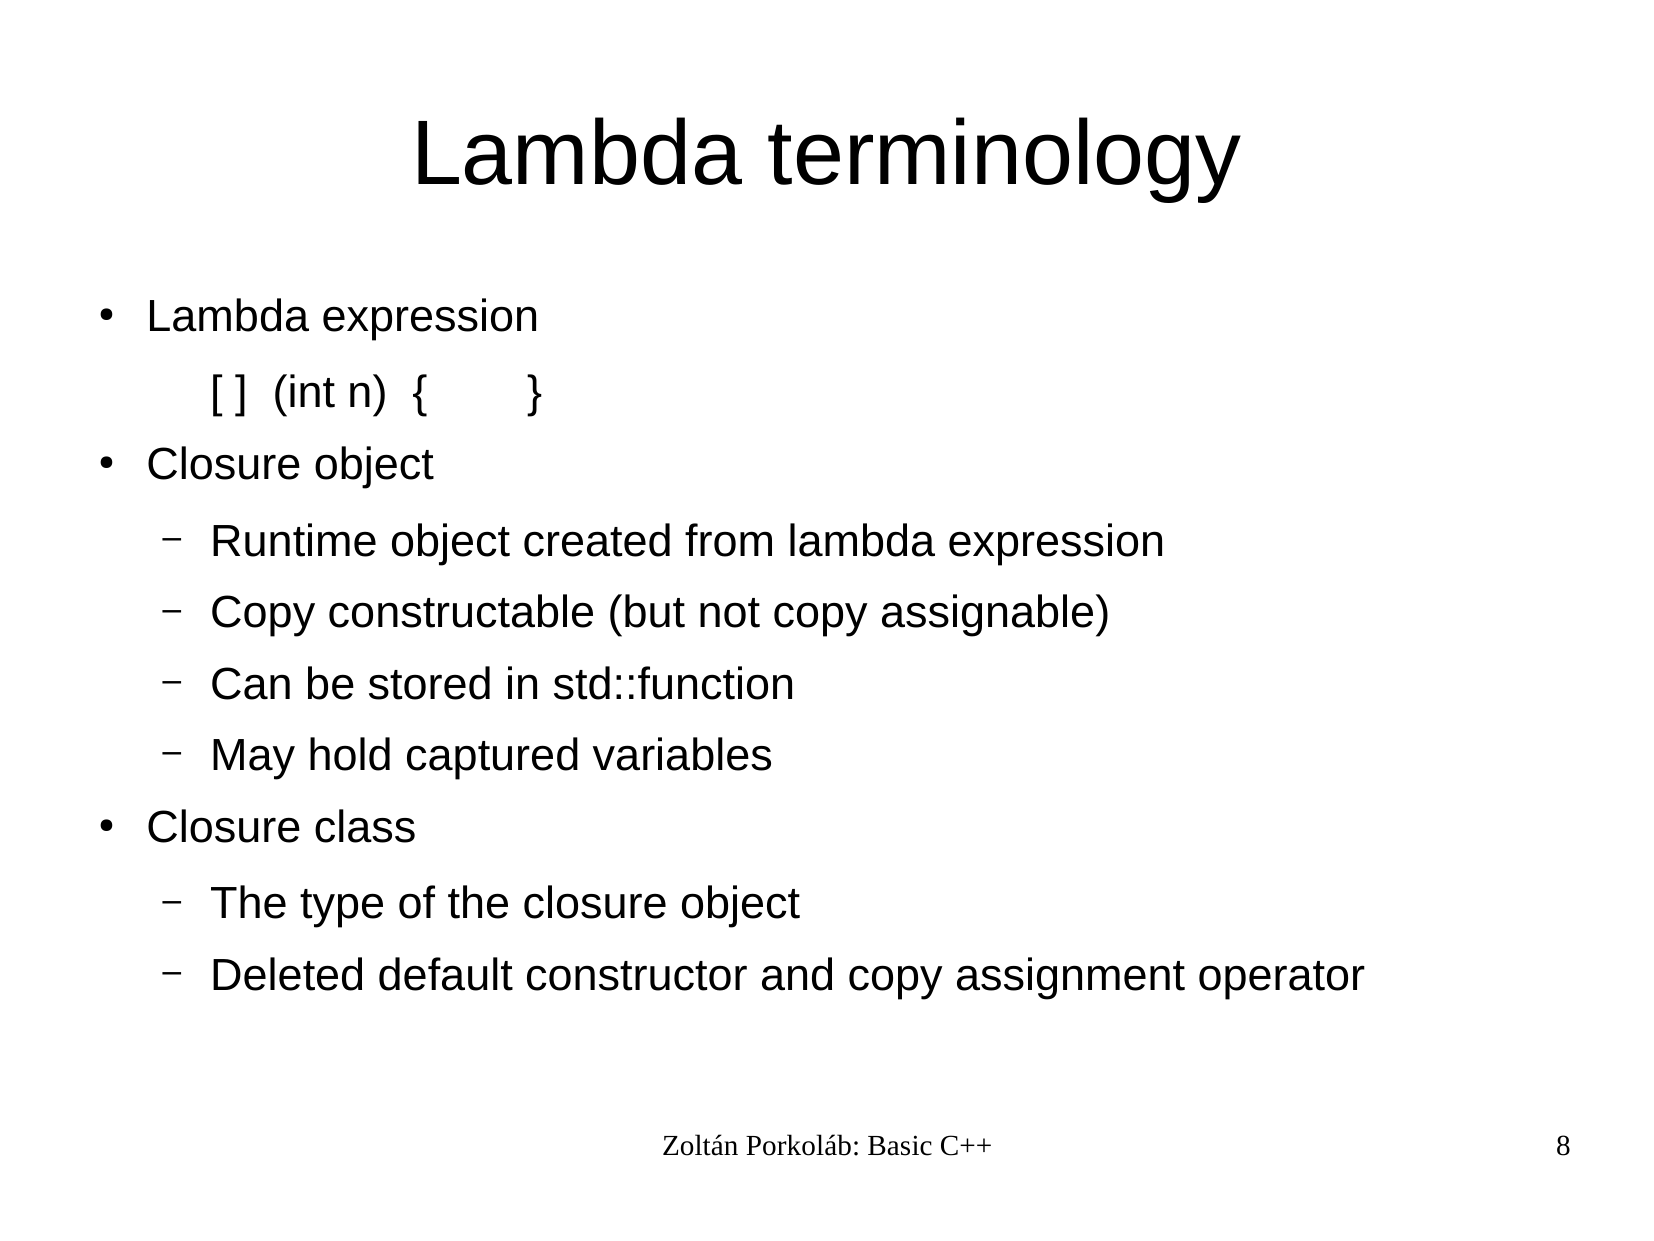

# Lambda terminology
Lambda expression
[ ] (int n) { }
Closure object
Runtime object created from lambda expression
Copy constructable (but not copy assignable)
Can be stored in std::function
May hold captured variables
Closure class
The type of the closure object
Deleted default constructor and copy assignment operator
Zoltán Porkoláb: Basic C++
8